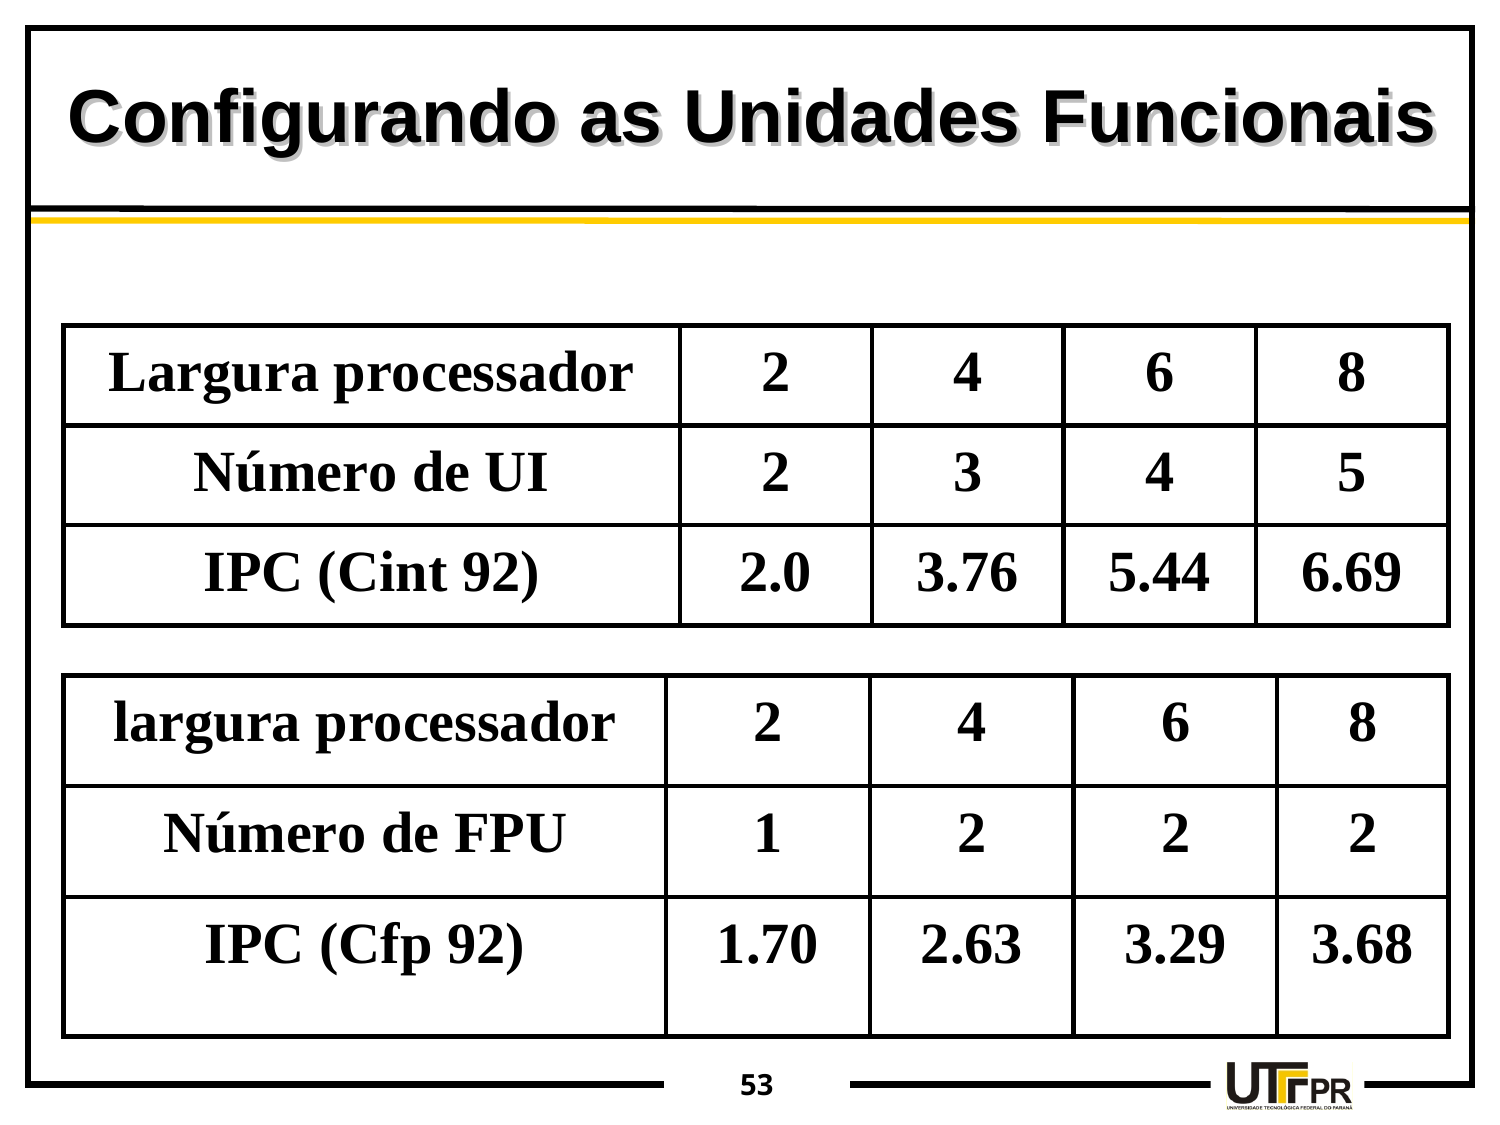

# Configurando as Unidades Funcionais
Largura processador
2
4
6
8
Número de UI
2
3
4
5
IPC (Cint 92)
2.0
3.76
5.44
6.69
largura processador
2
4
6
8
Número de FPU
1
2
2
2
IPC (Cfp 92)
1.70
2.63
3.29
3.68